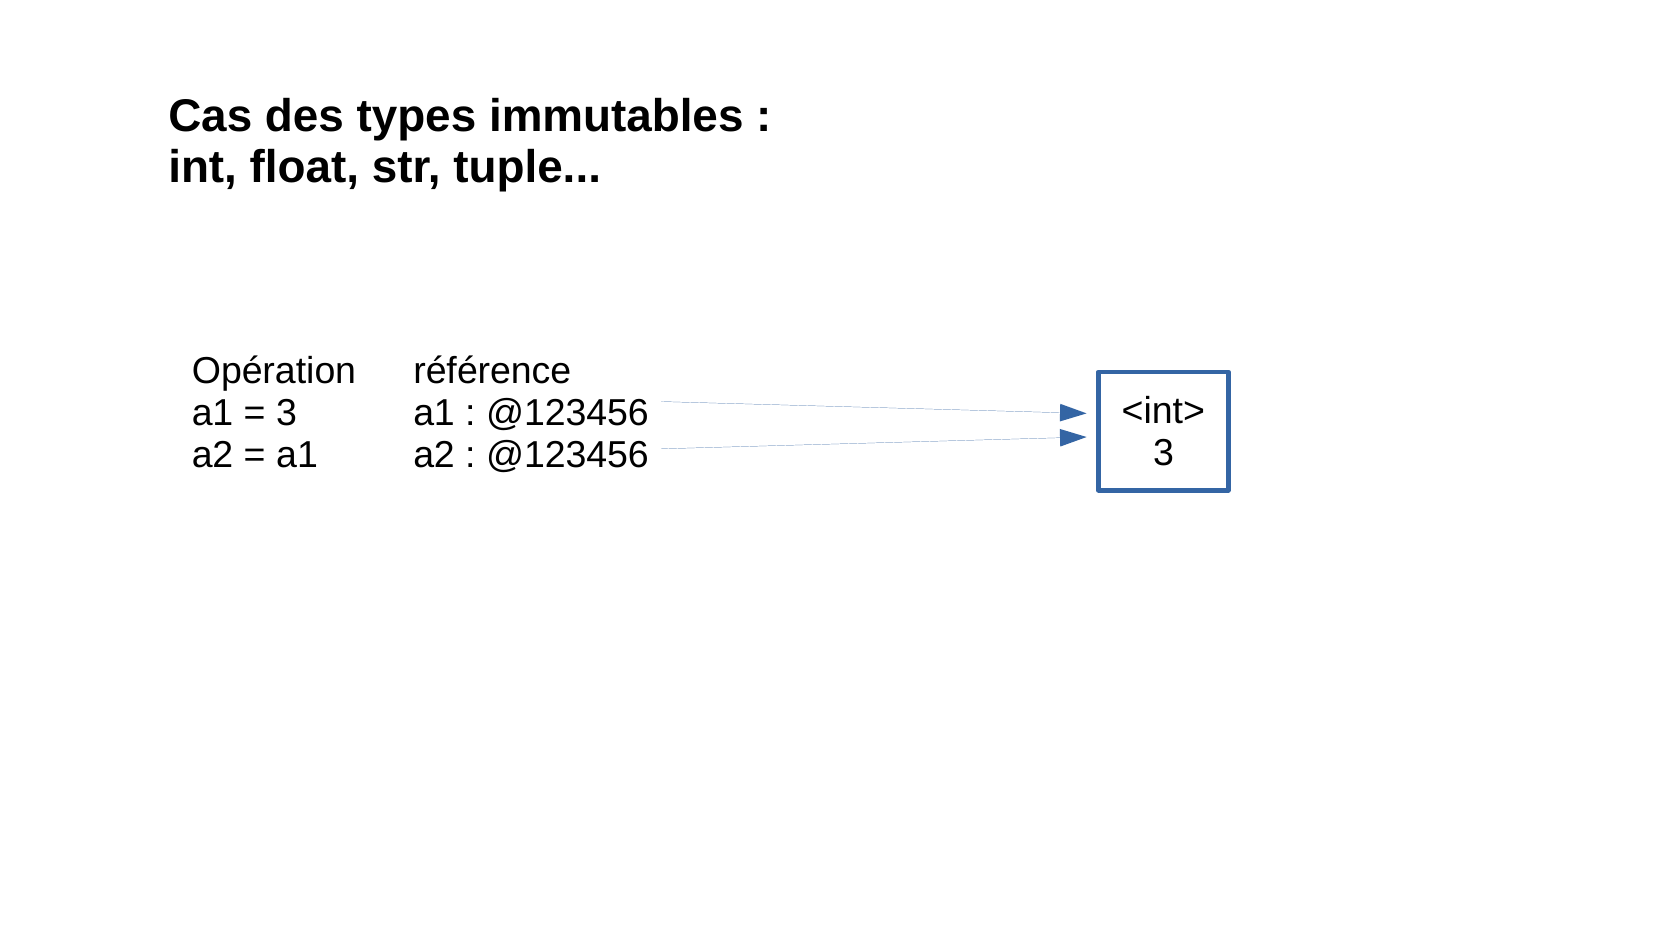

Cas des types immutables :
int, float, str, tuple...
Opération	référence
a1 = 3		a1 : @123456
a2 = a1		a2 : @123456
<int>
3